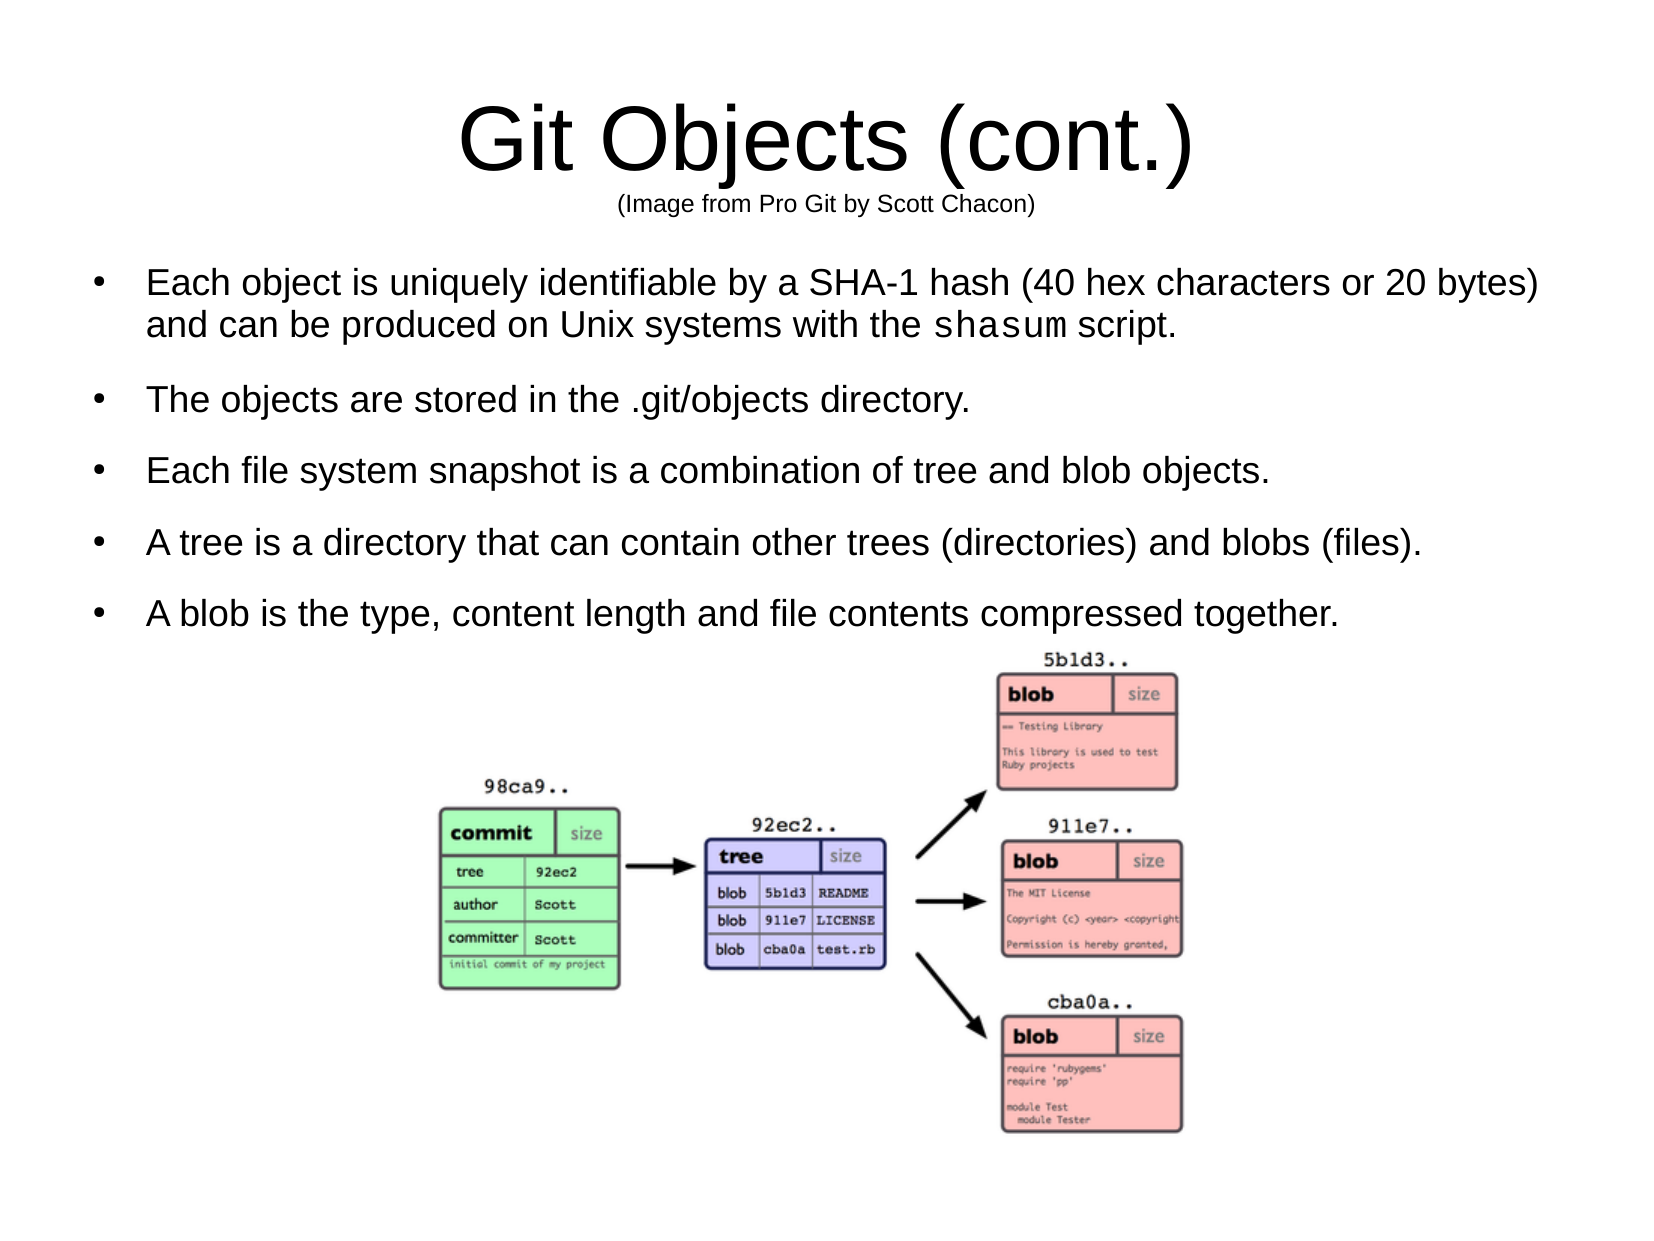

# Git Objects (cont.) (Image from Pro Git by Scott Chacon)
Each object is uniquely identifiable by a SHA-1 hash (40 hex characters or 20 bytes) and can be produced on Unix systems with the shasum script.
The objects are stored in the .git/objects directory.
Each file system snapshot is a combination of tree and blob objects.
A tree is a directory that can contain other trees (directories) and blobs (files).
A blob is the type, content length and file contents compressed together.